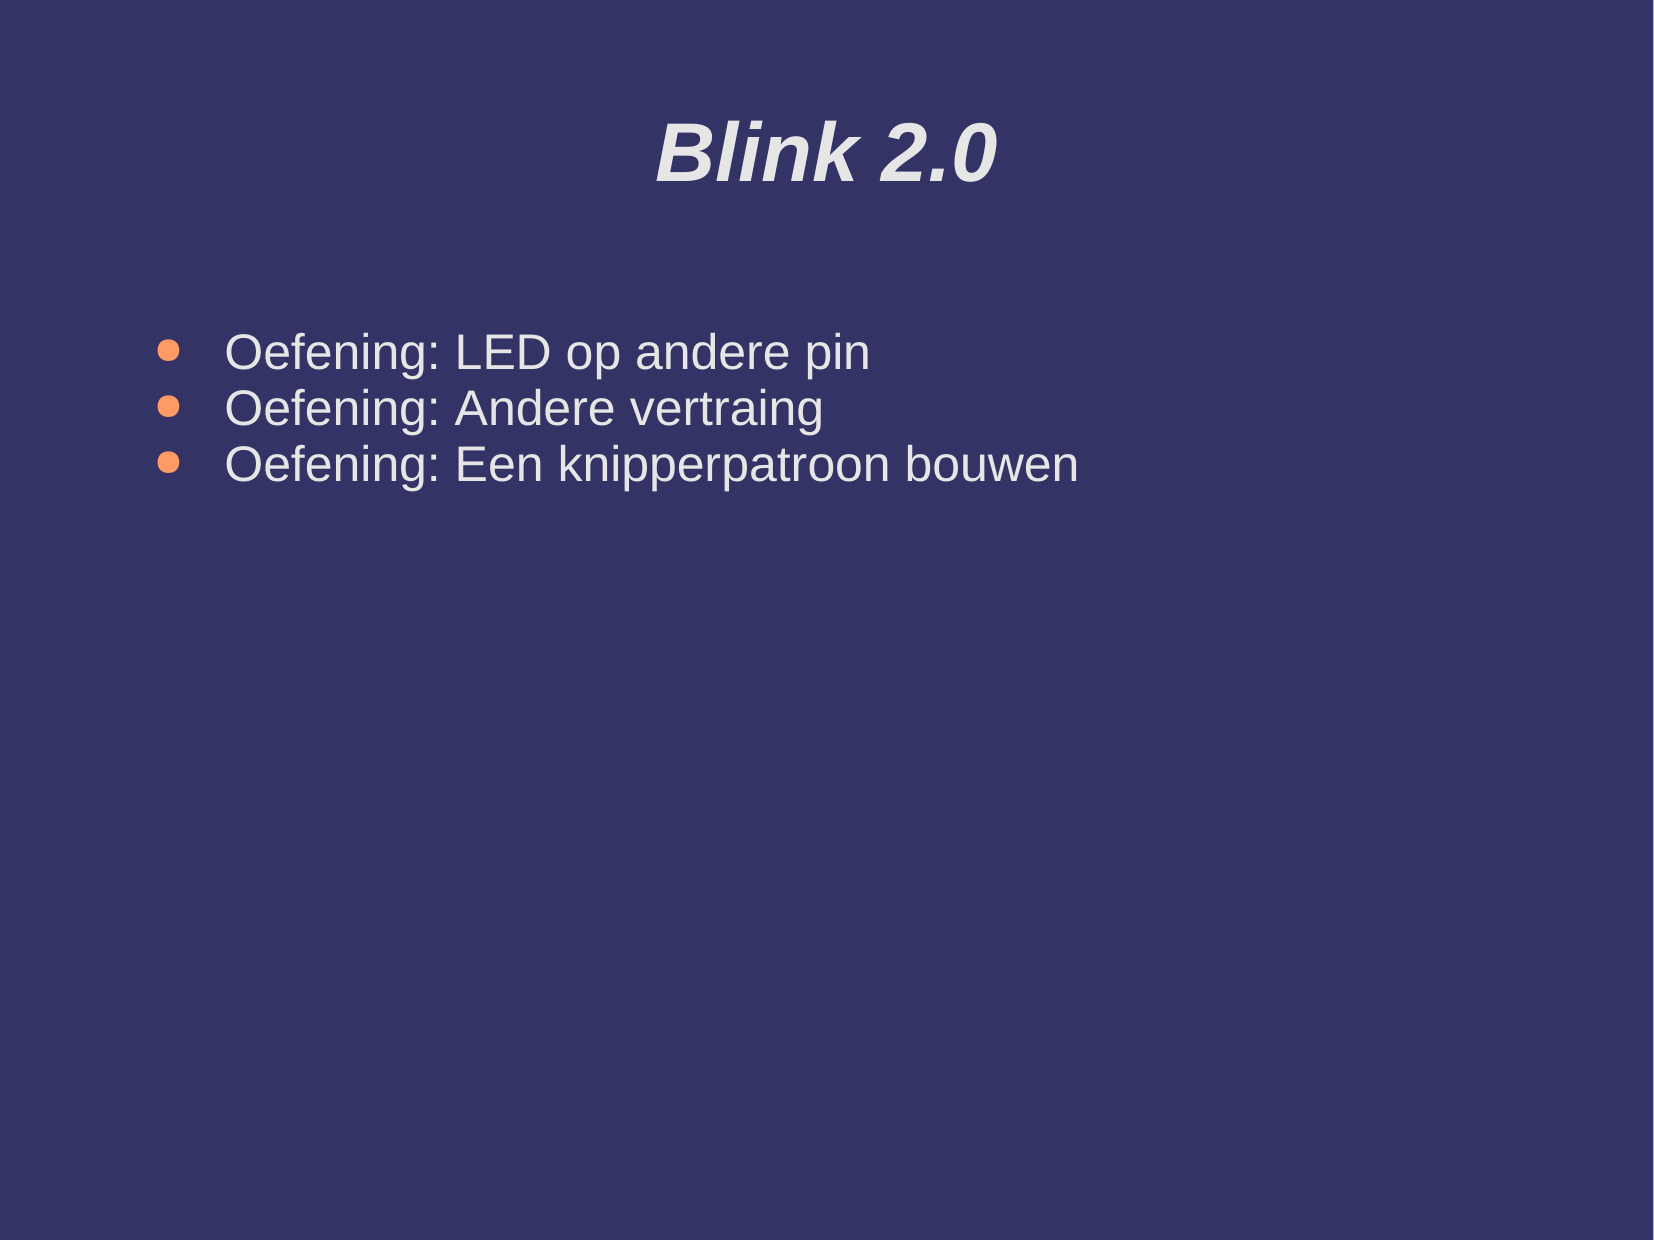

# Blink 2.0
Oefening: LED op andere pin
Oefening: Andere vertraing
Oefening: Een knipperpatroon bouwen